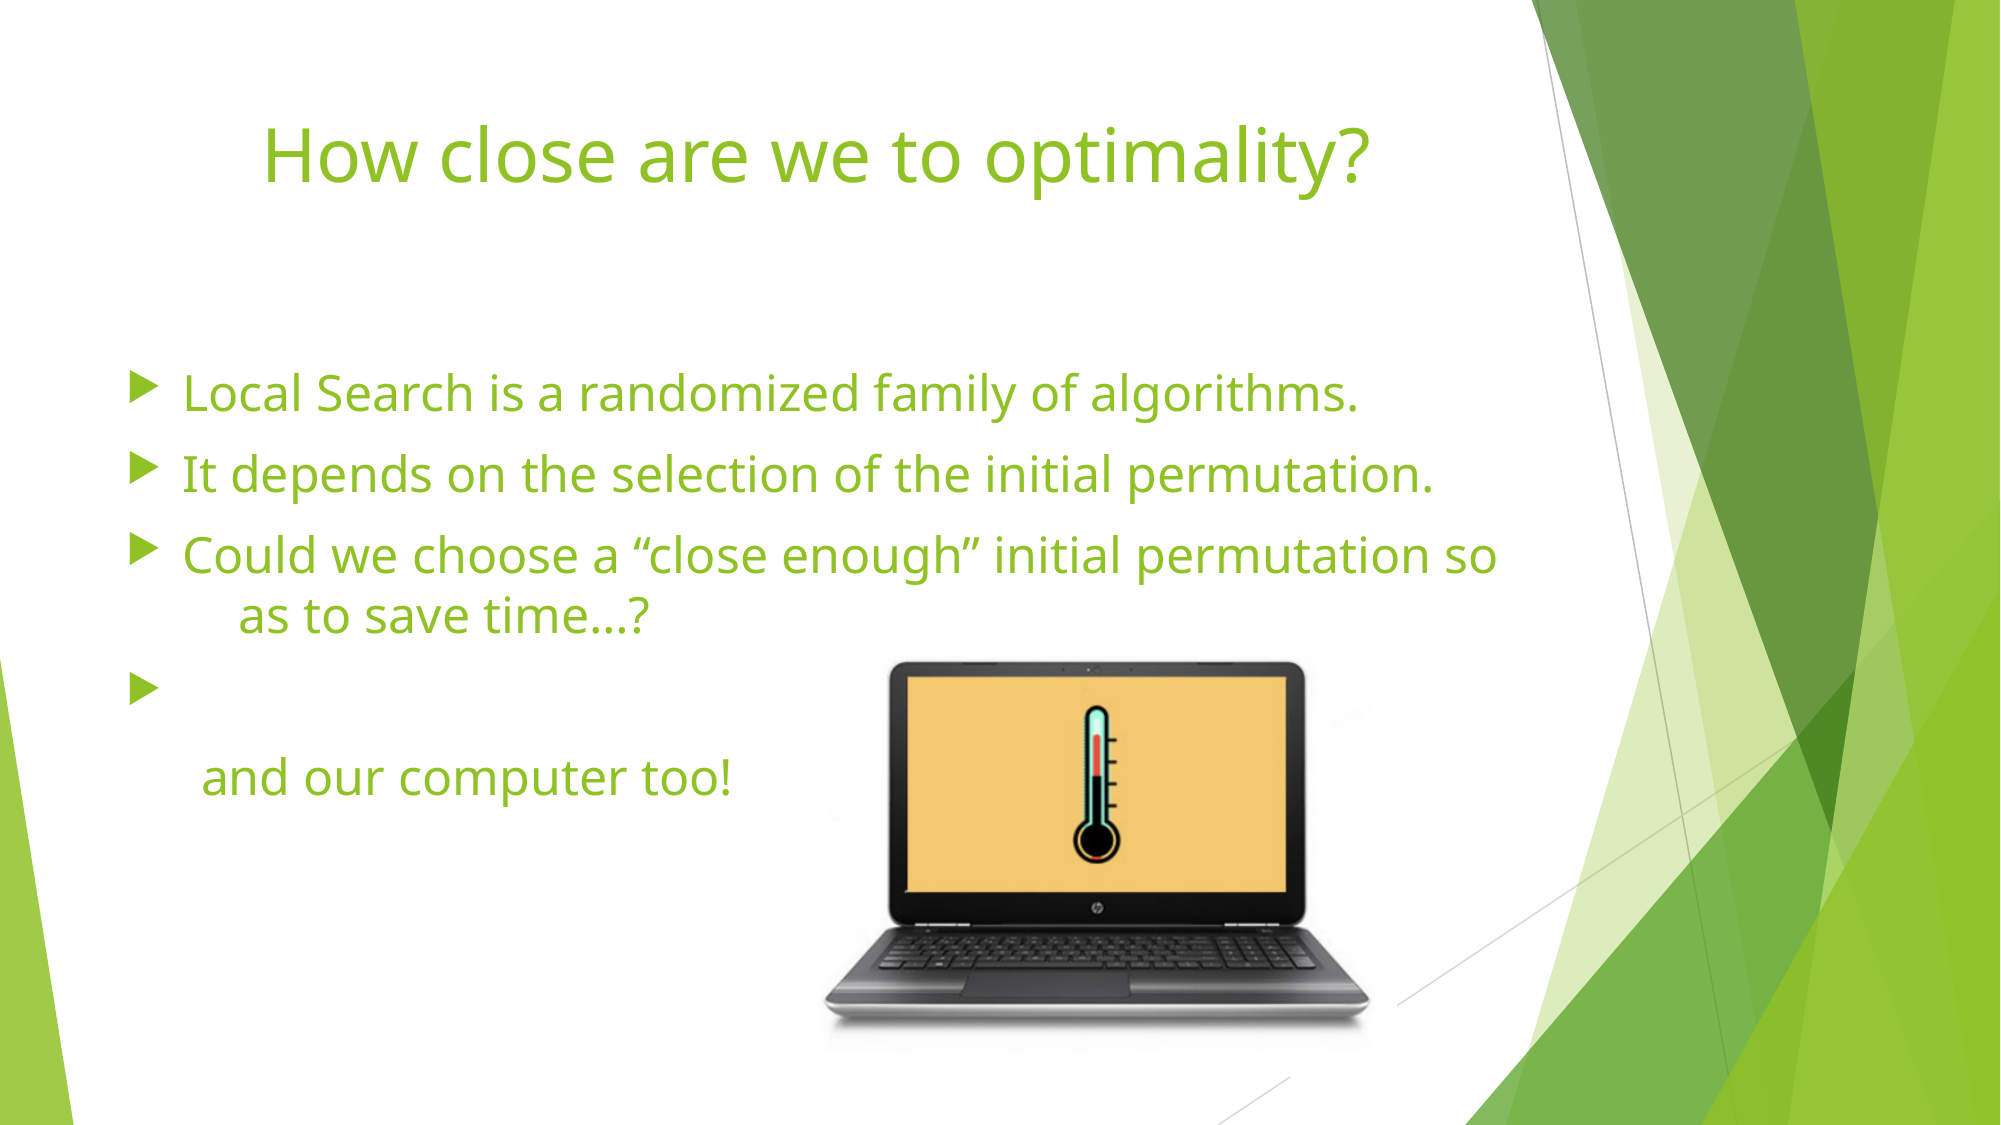

# How close are we to optimality?
Local Search is a randomized family of algorithms.
It depends on the selection of the initial permutation.
Could we choose a “close enough” initial permutation so as to save time…?
	and our computer too!